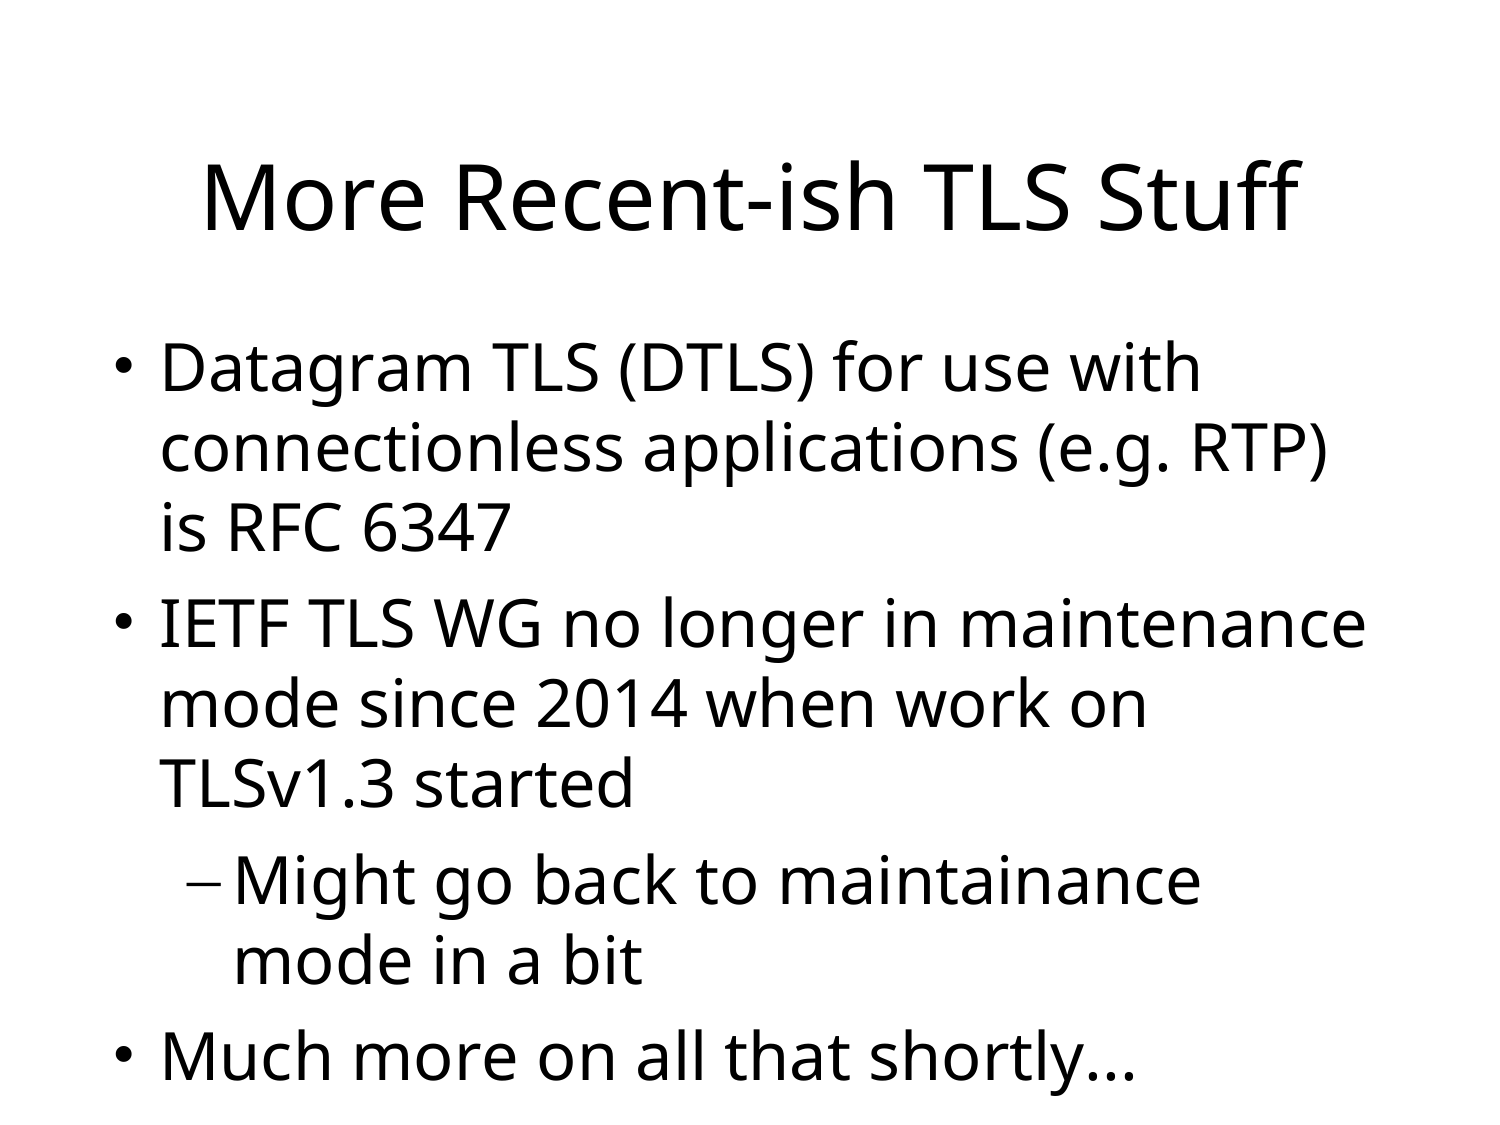

More Recent-ish TLS Stuff
Datagram TLS (DTLS) for use with connectionless applications (e.g. RTP) is RFC 6347
IETF TLS WG no longer in maintenance mode since 2014 when work on TLSv1.3 started
Might go back to maintainance mode in a bit
Much more on all that shortly...